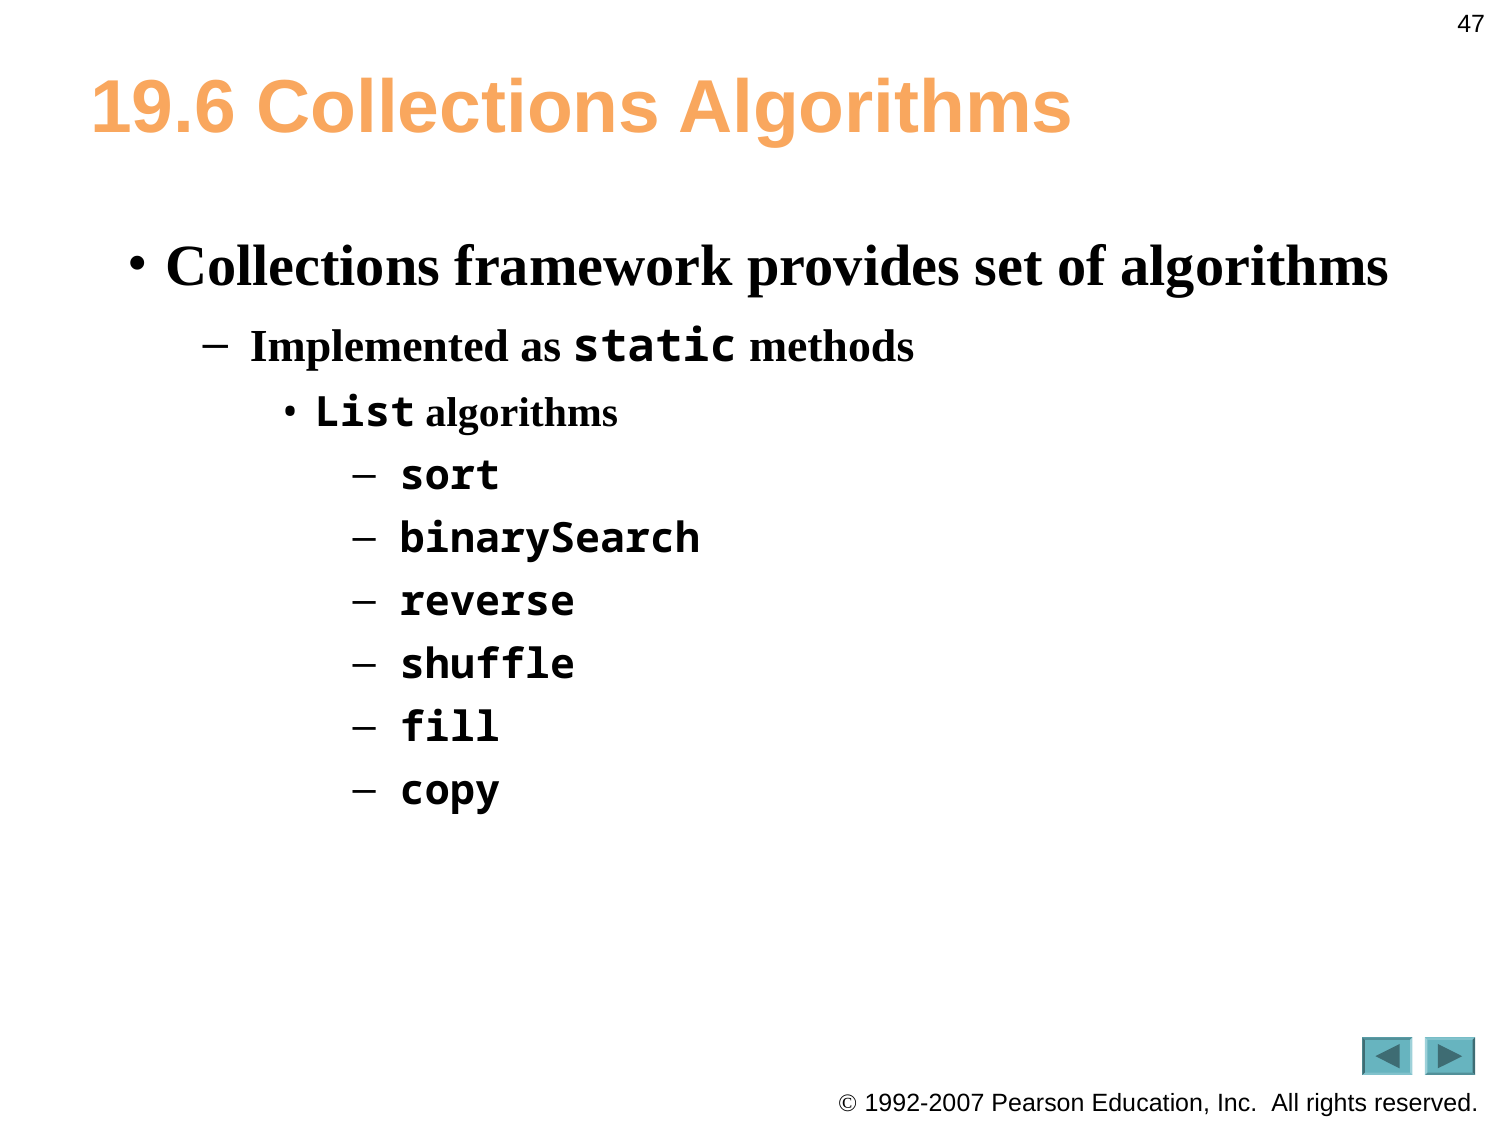

# 19.6 Collections Algorithms
Collections framework provides set of algorithms
Implemented as static methods
List algorithms
sort
binarySearch
reverse
shuffle
fill
copy